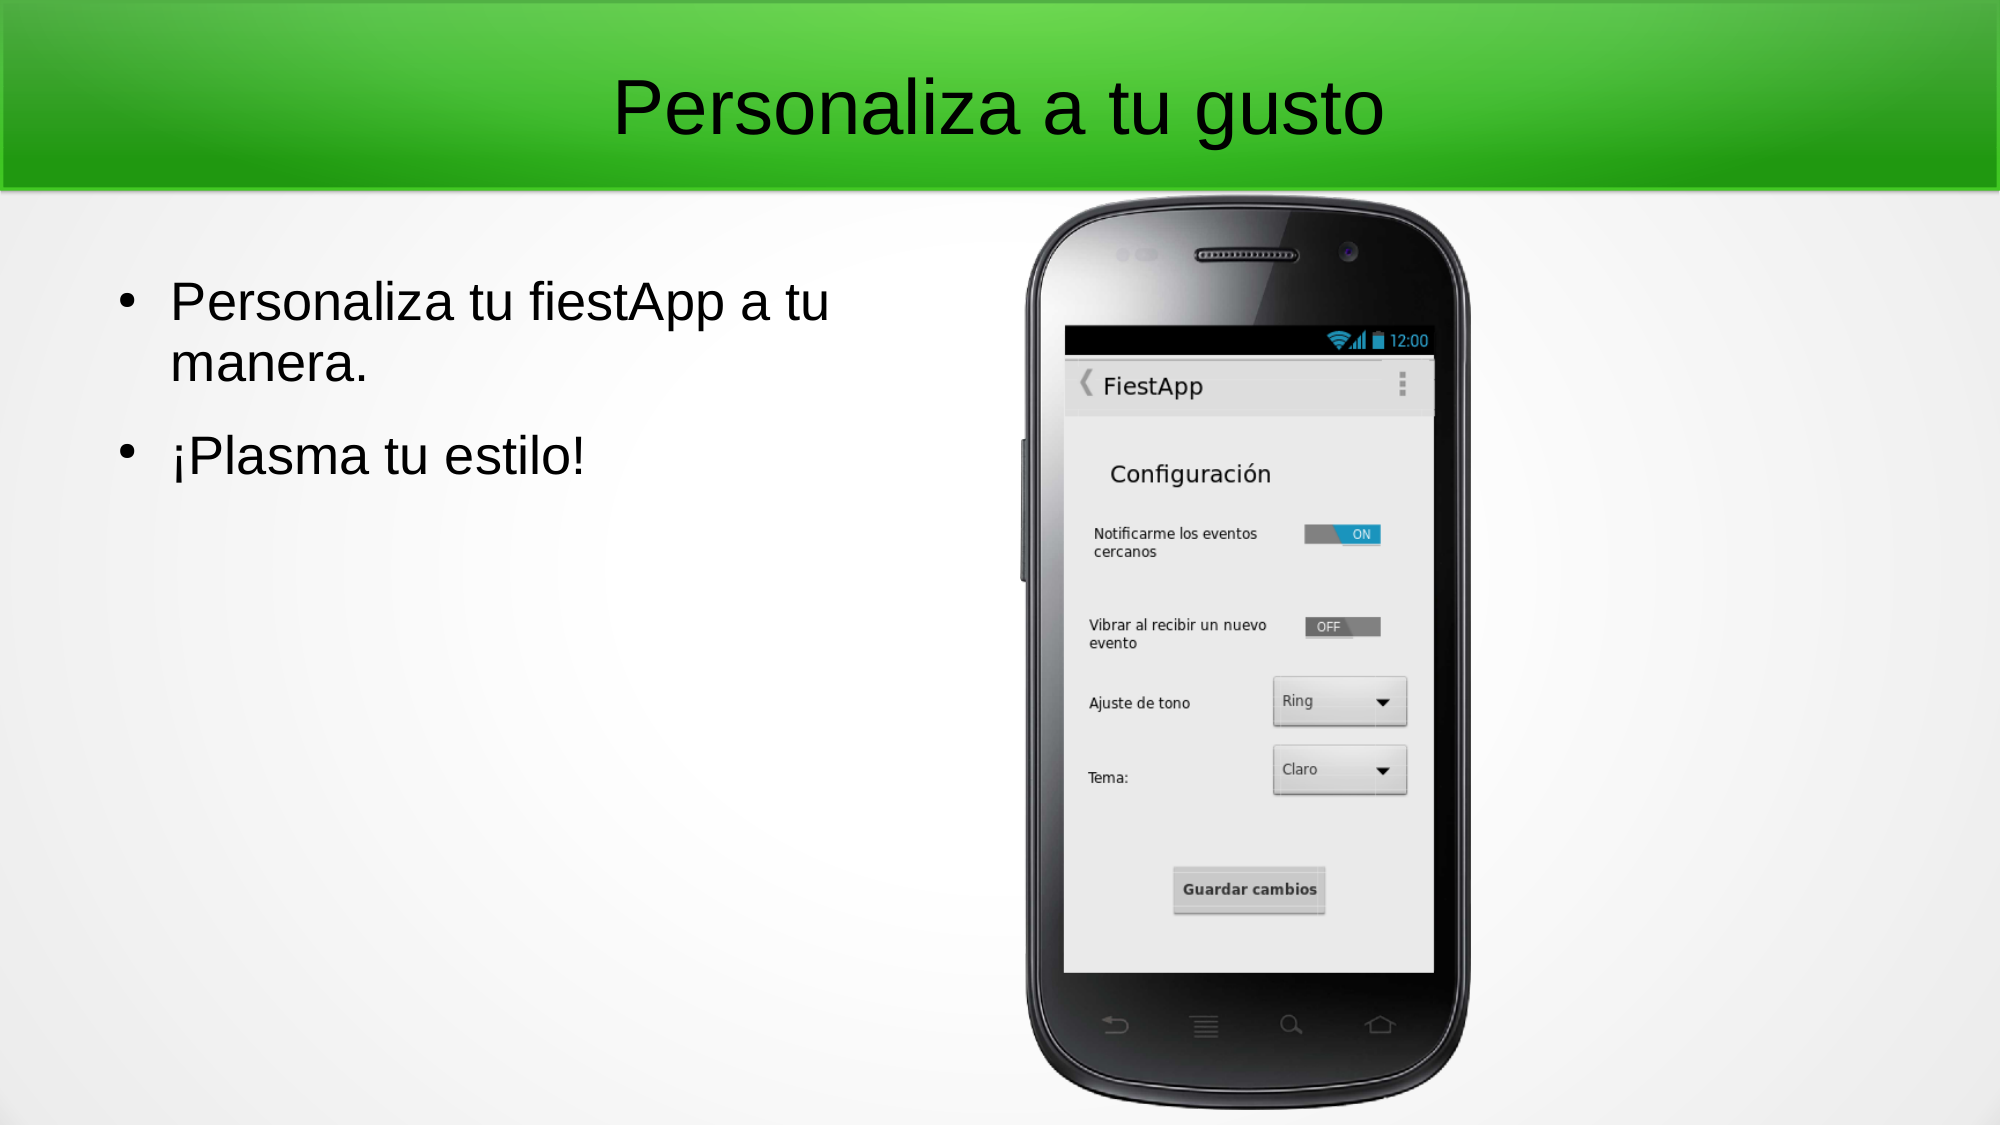

# Personaliza a tu gusto
Personaliza tu fiestApp a tu manera.
¡Plasma tu estilo!